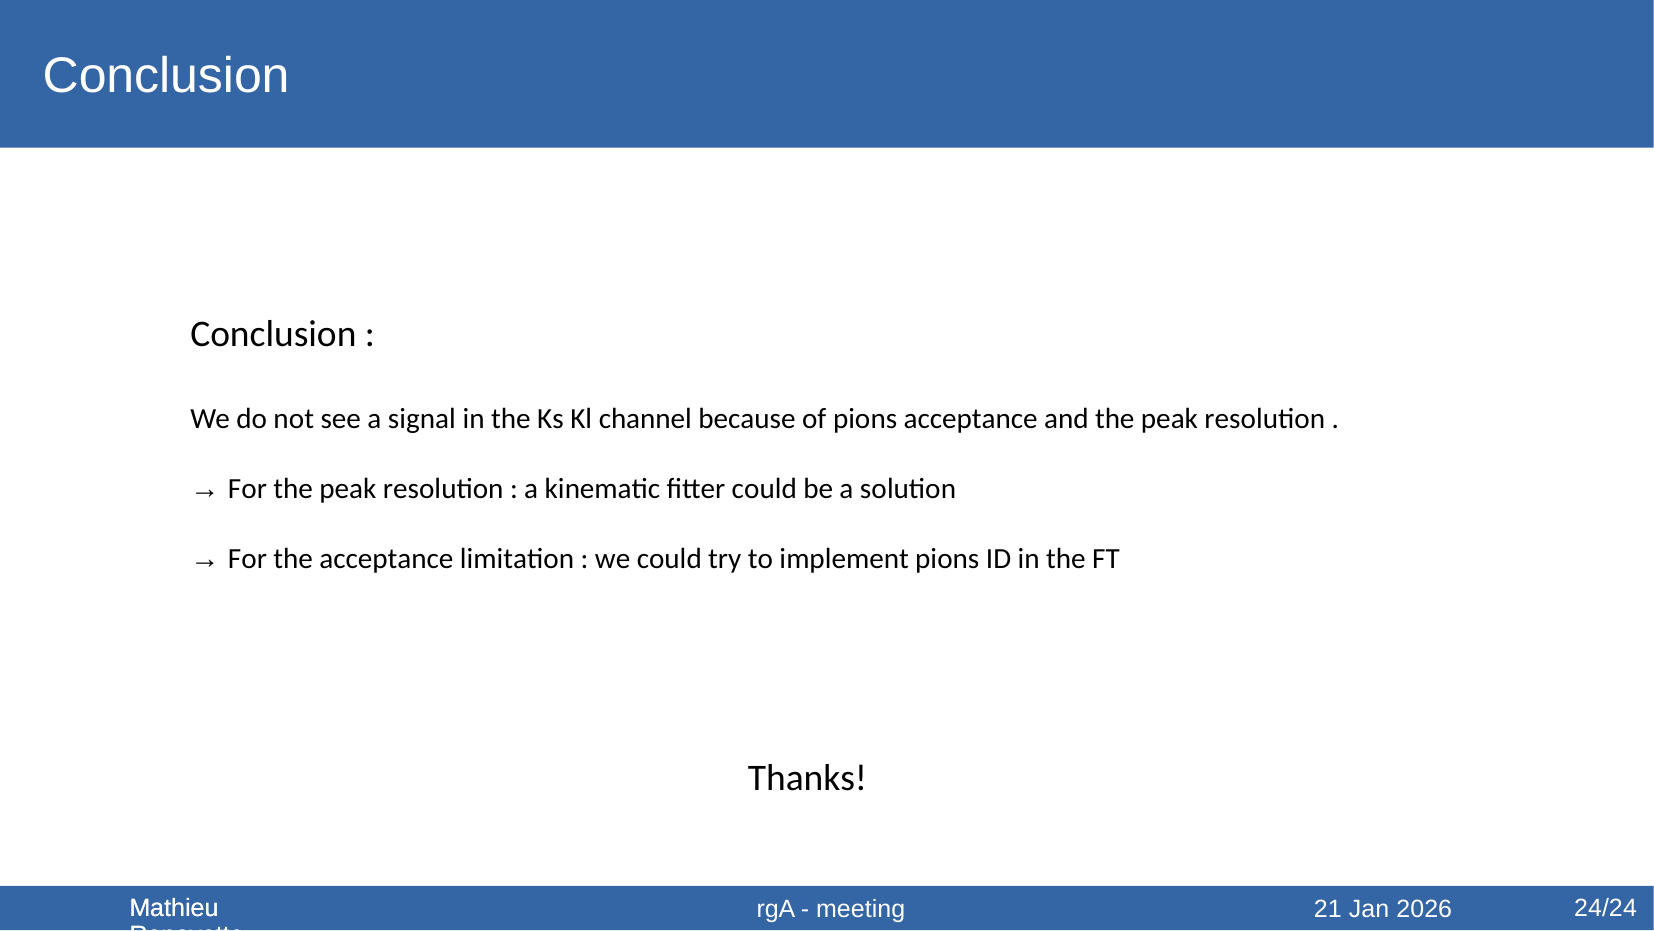

Conclusion
Conclusion :
We do not see a signal in the Ks Kl channel because of pions acceptance and the peak resolution .
→ For the peak resolution : a kinematic fitter could be a solution
→ For the acceptance limitation : we could try to implement pions ID in the FT
Thanks!
Mathieu Ronayette
24/24
Mathieu Ronayette
 rgA - meeting
21 Jan 2026